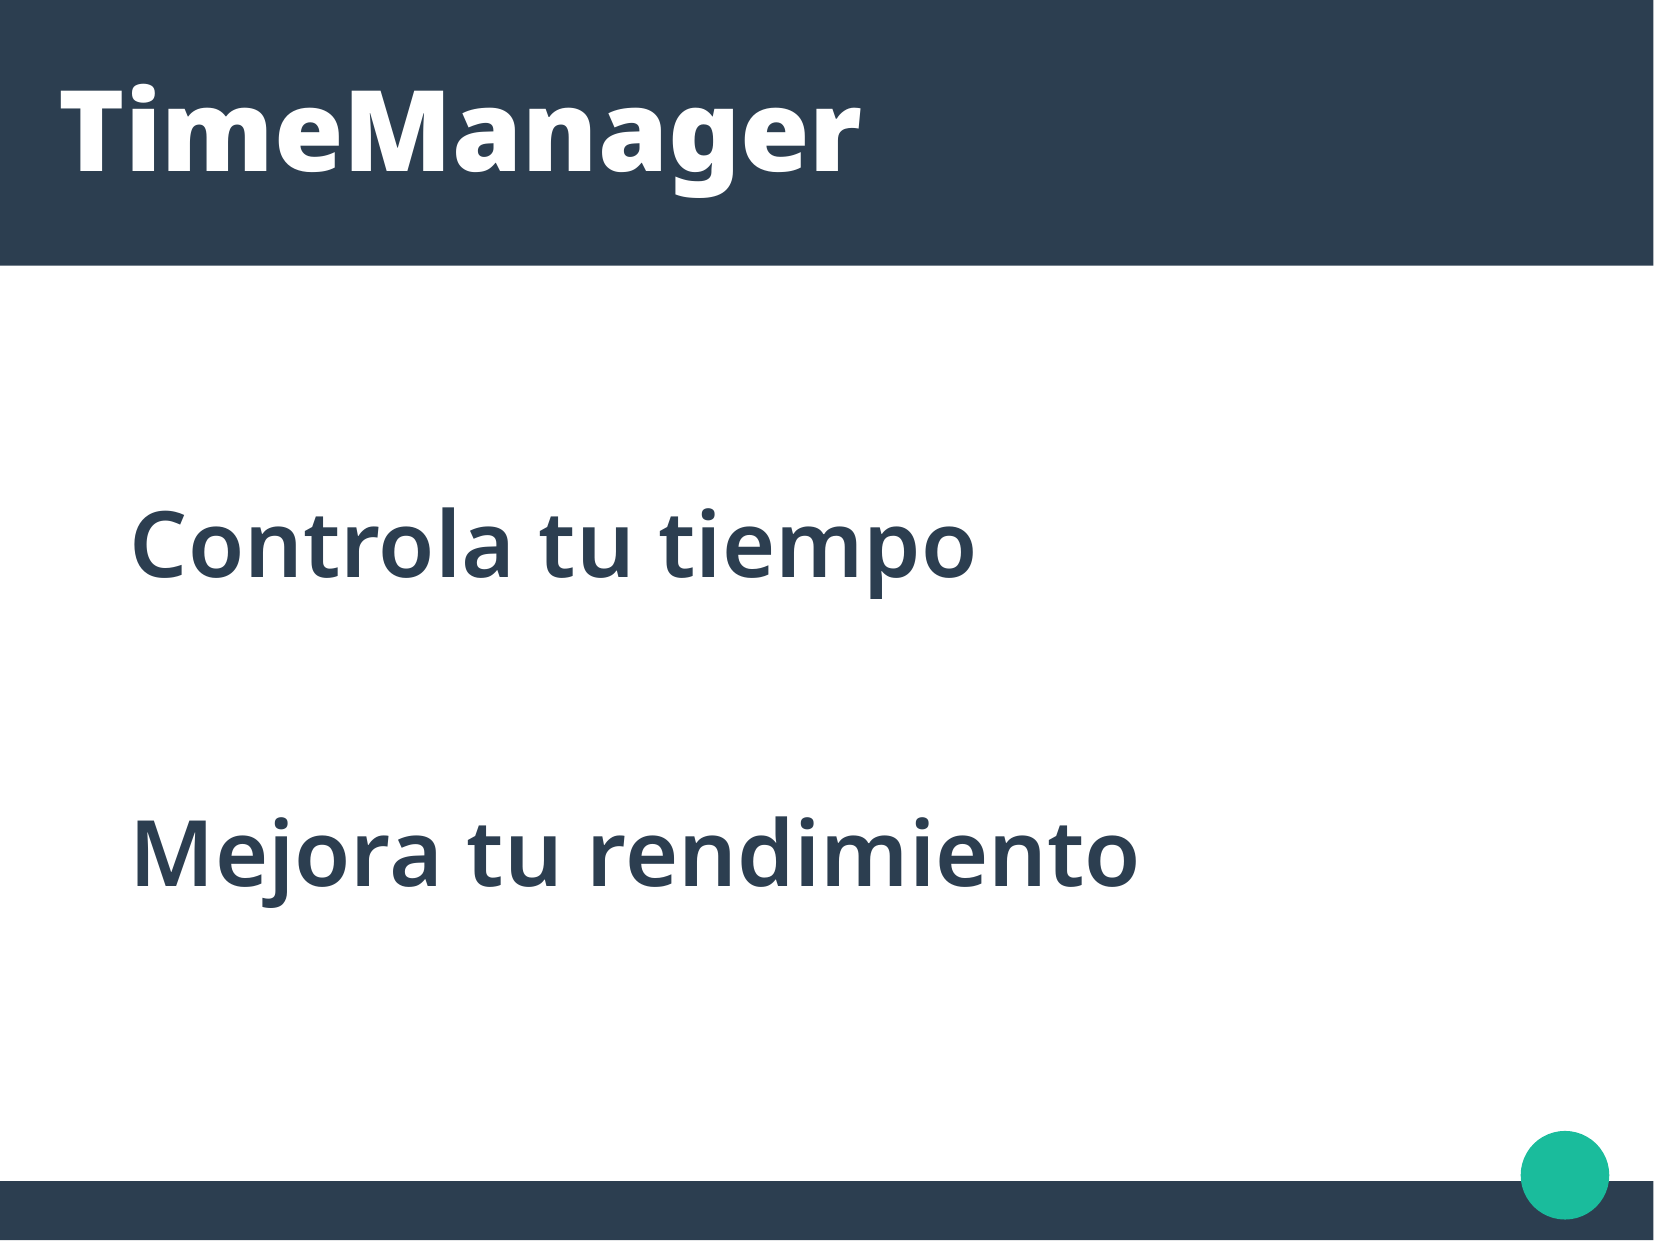

# TimeManager
Controla tu tiempo
Mejora tu rendimiento